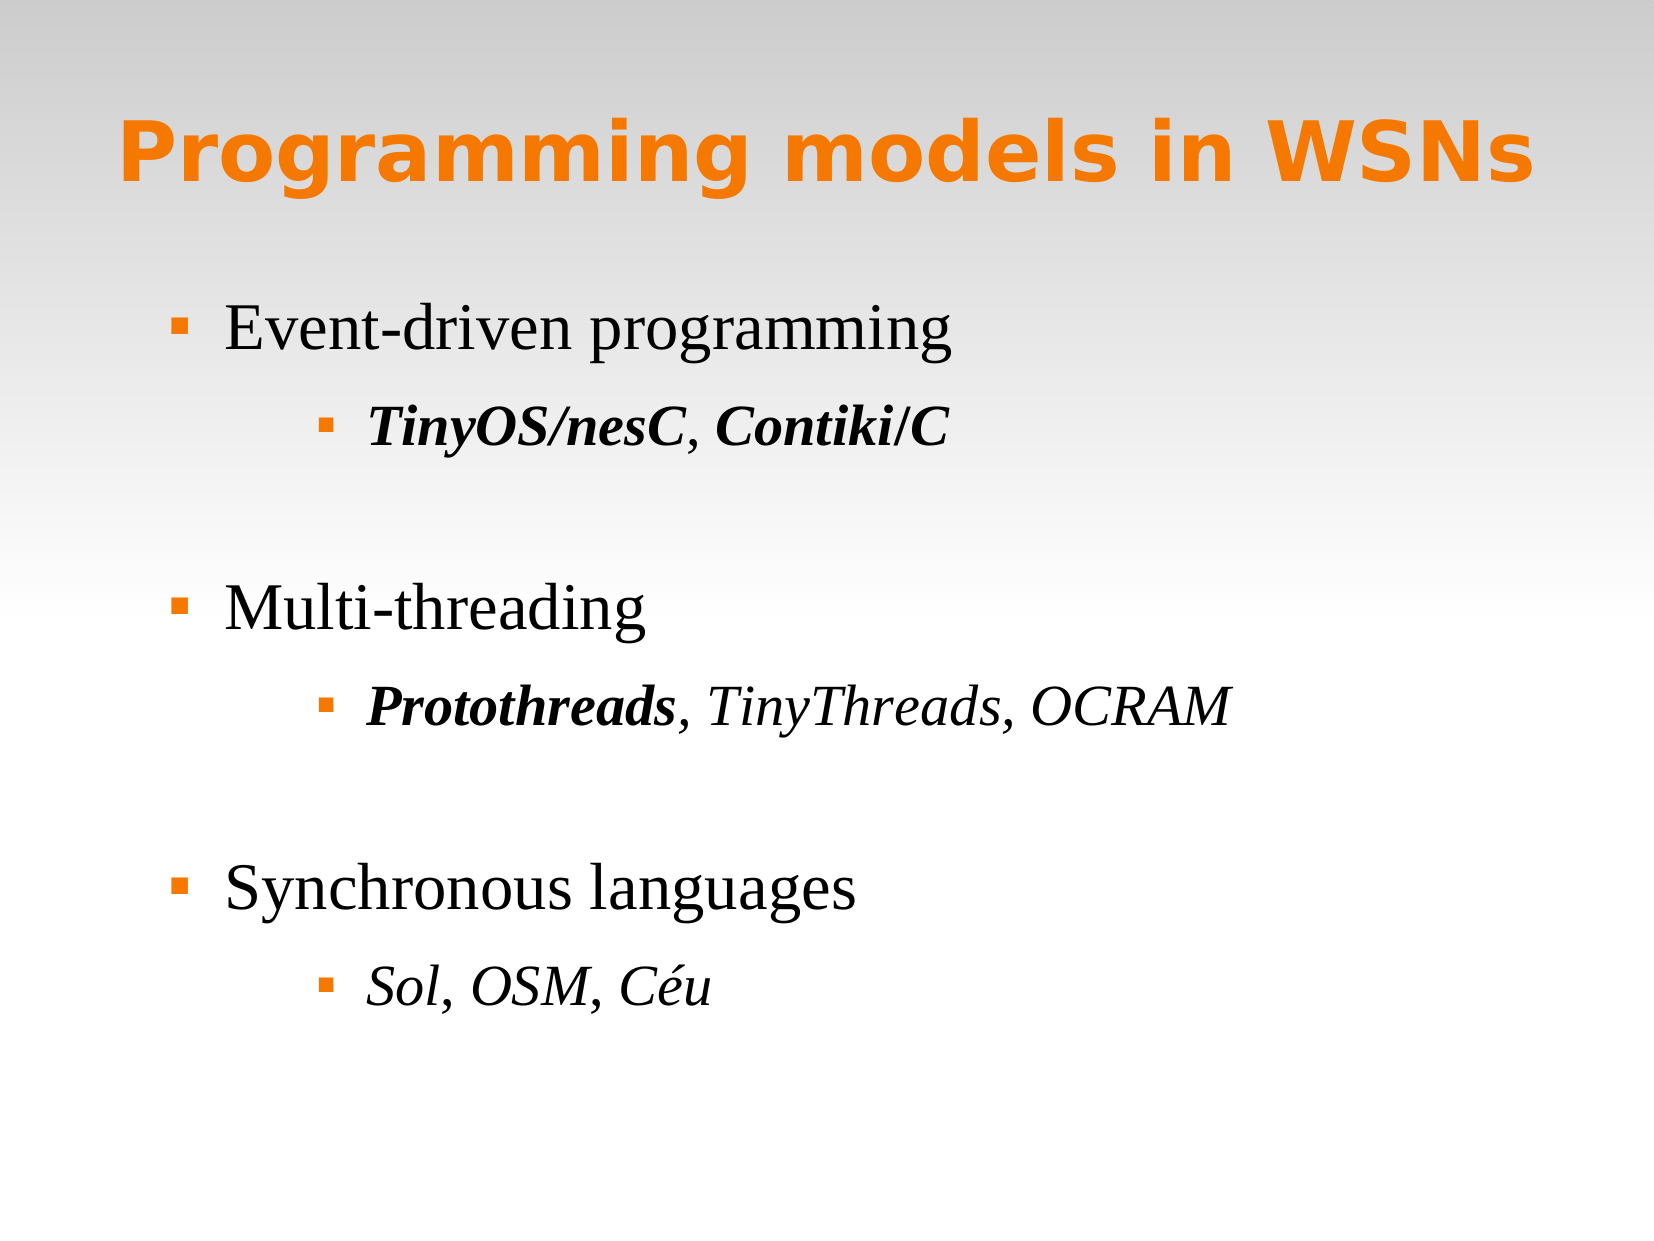

# Programming models in WSNs
Event-driven programming
TinyOS/nesC, Contiki/C
Multi-threading
Protothreads, TinyThreads, OCRAM
Synchronous languages
Sol, OSM, Céu